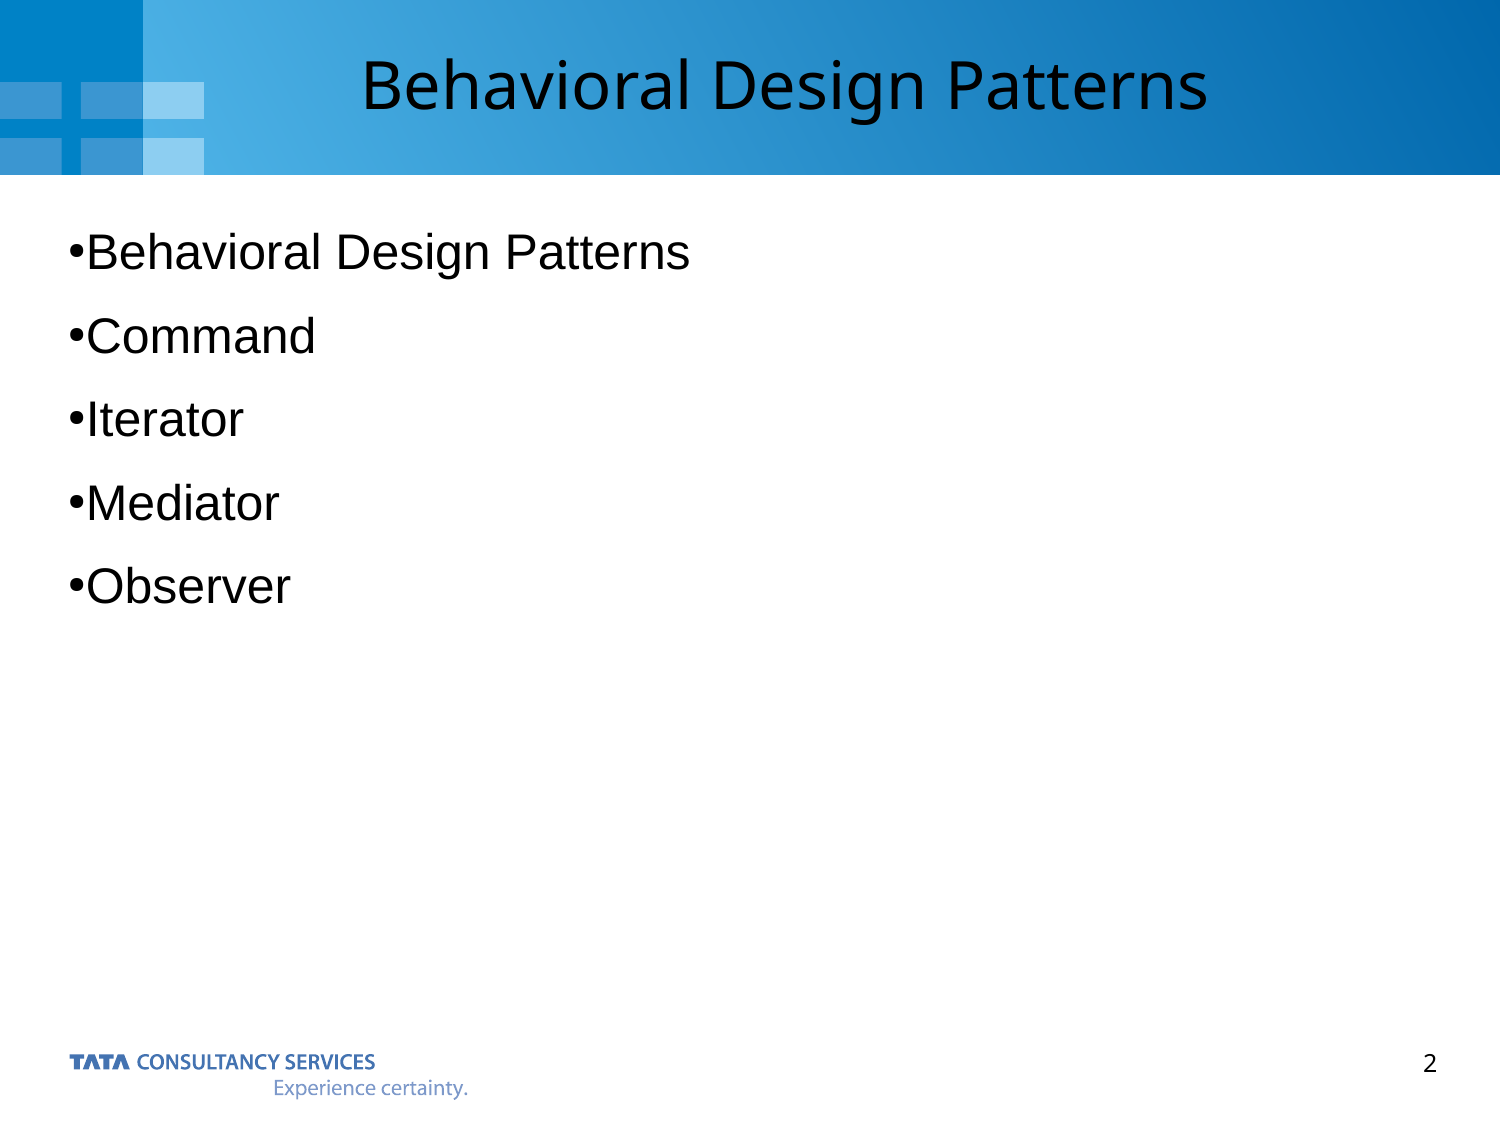

Behavioral Design Patterns
Behavioral Design Patterns
Command
Iterator
Mediator
Observer